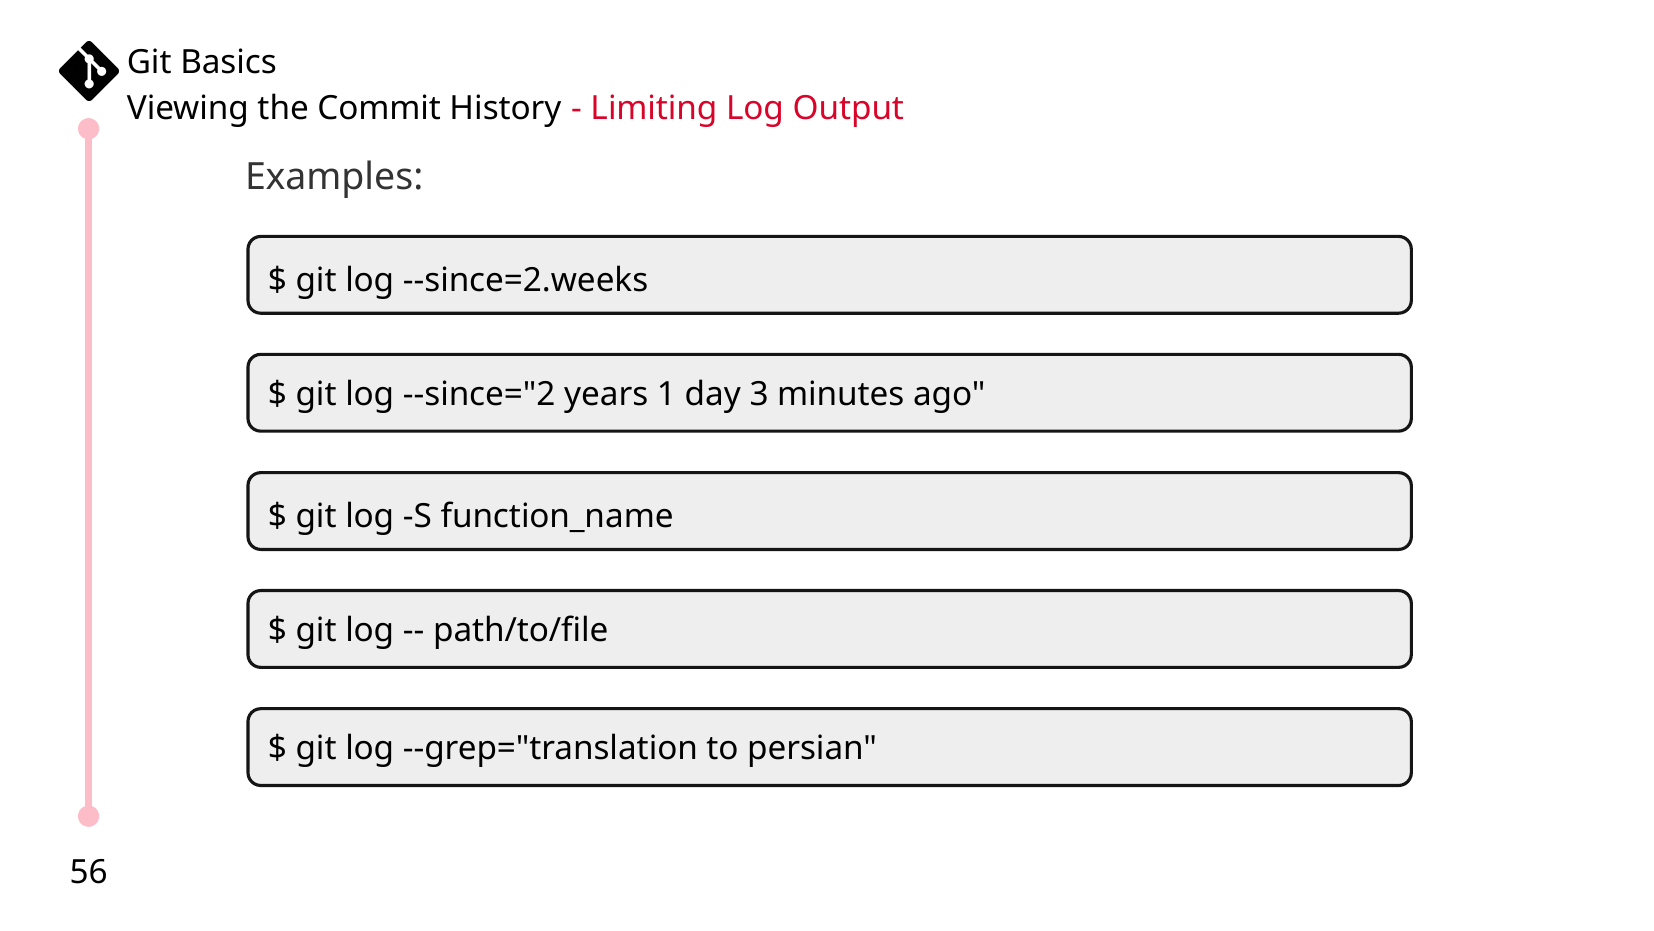

Git Basics
Viewing the Commit History - Limiting Log Output
Examples:
$ git log --since=2.weeks
$ git log --since="2 years 1 day 3 minutes ago"
$ git log -S function_name
$ git log -- path/to/file
$ git log --grep="translation to persian"
56